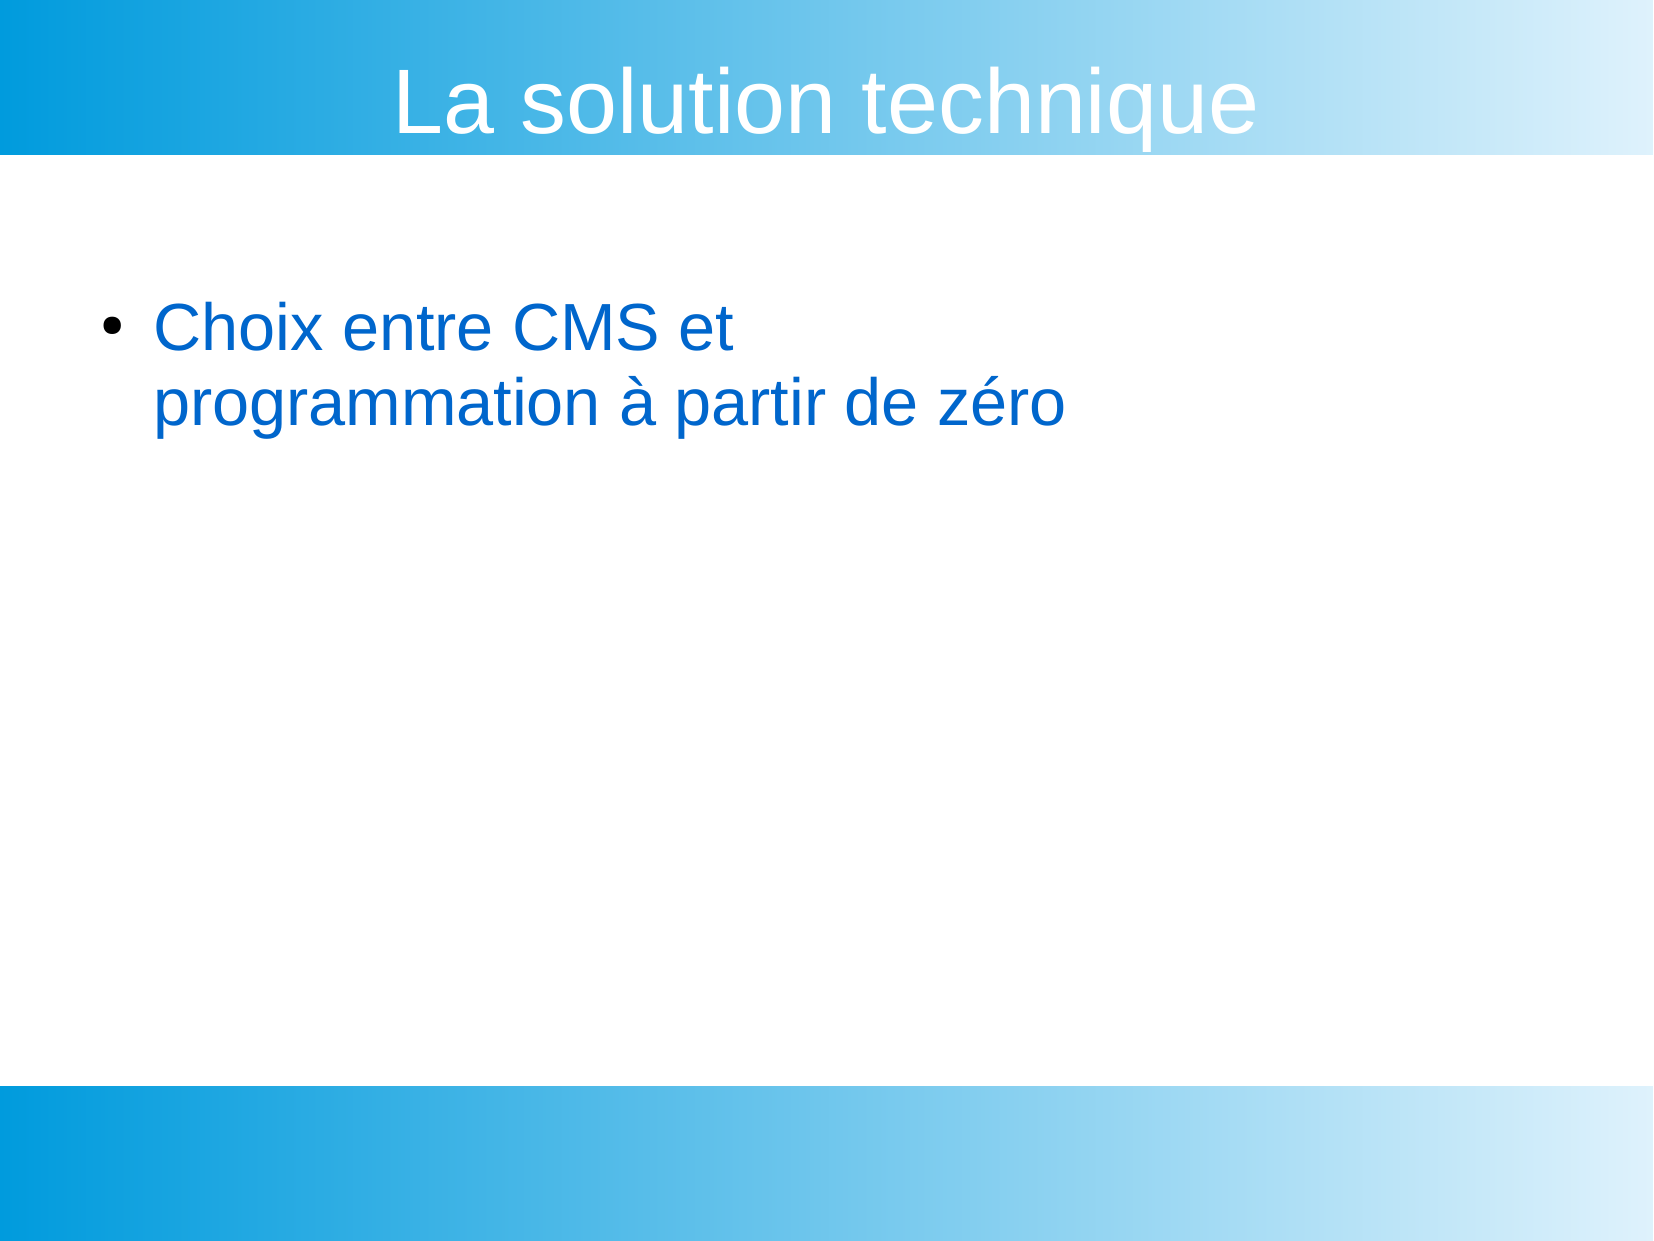

# La solution technique
Choix entre CMS et
programmation à partir de zéro